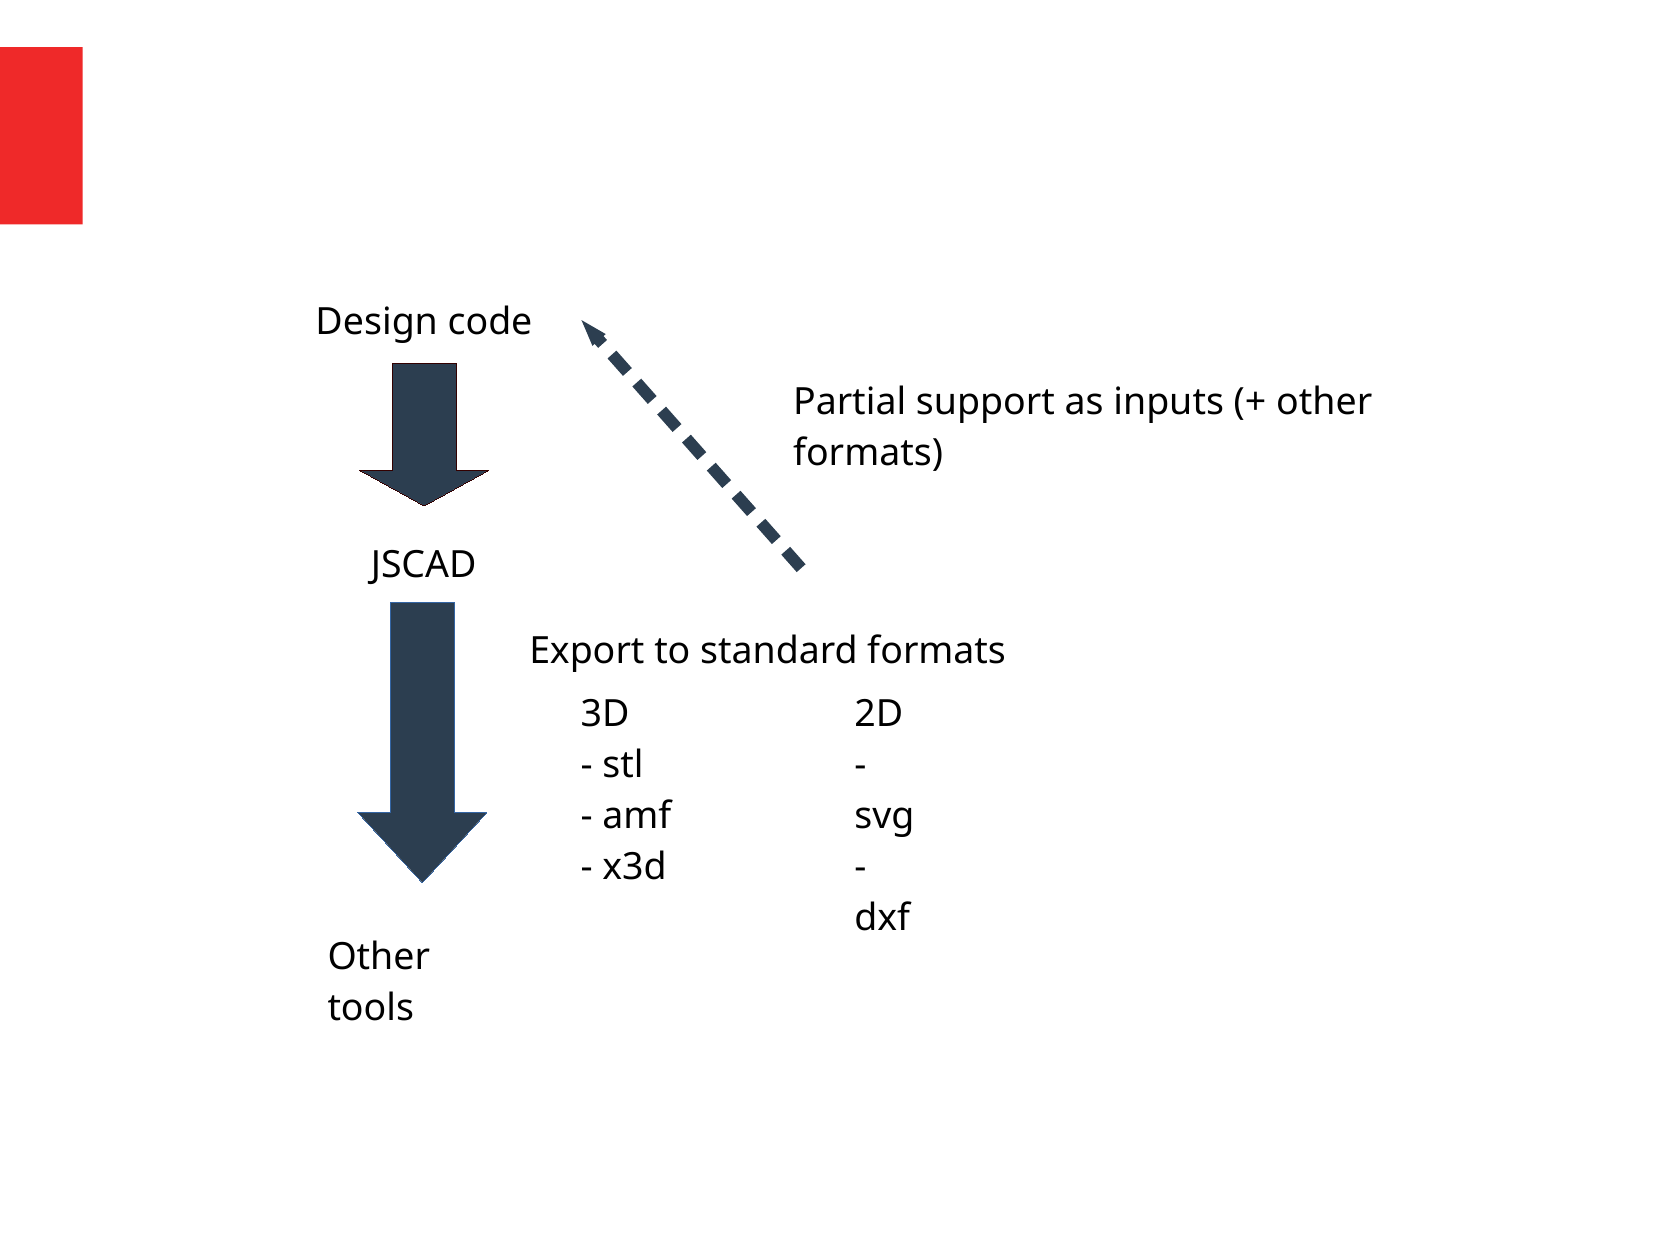

#
Design code
Partial support as inputs (+ other formats)
JSCAD
Export to standard formats
3D
- stl
- amf
- x3d
2D
- svg
- dxf
Other tools